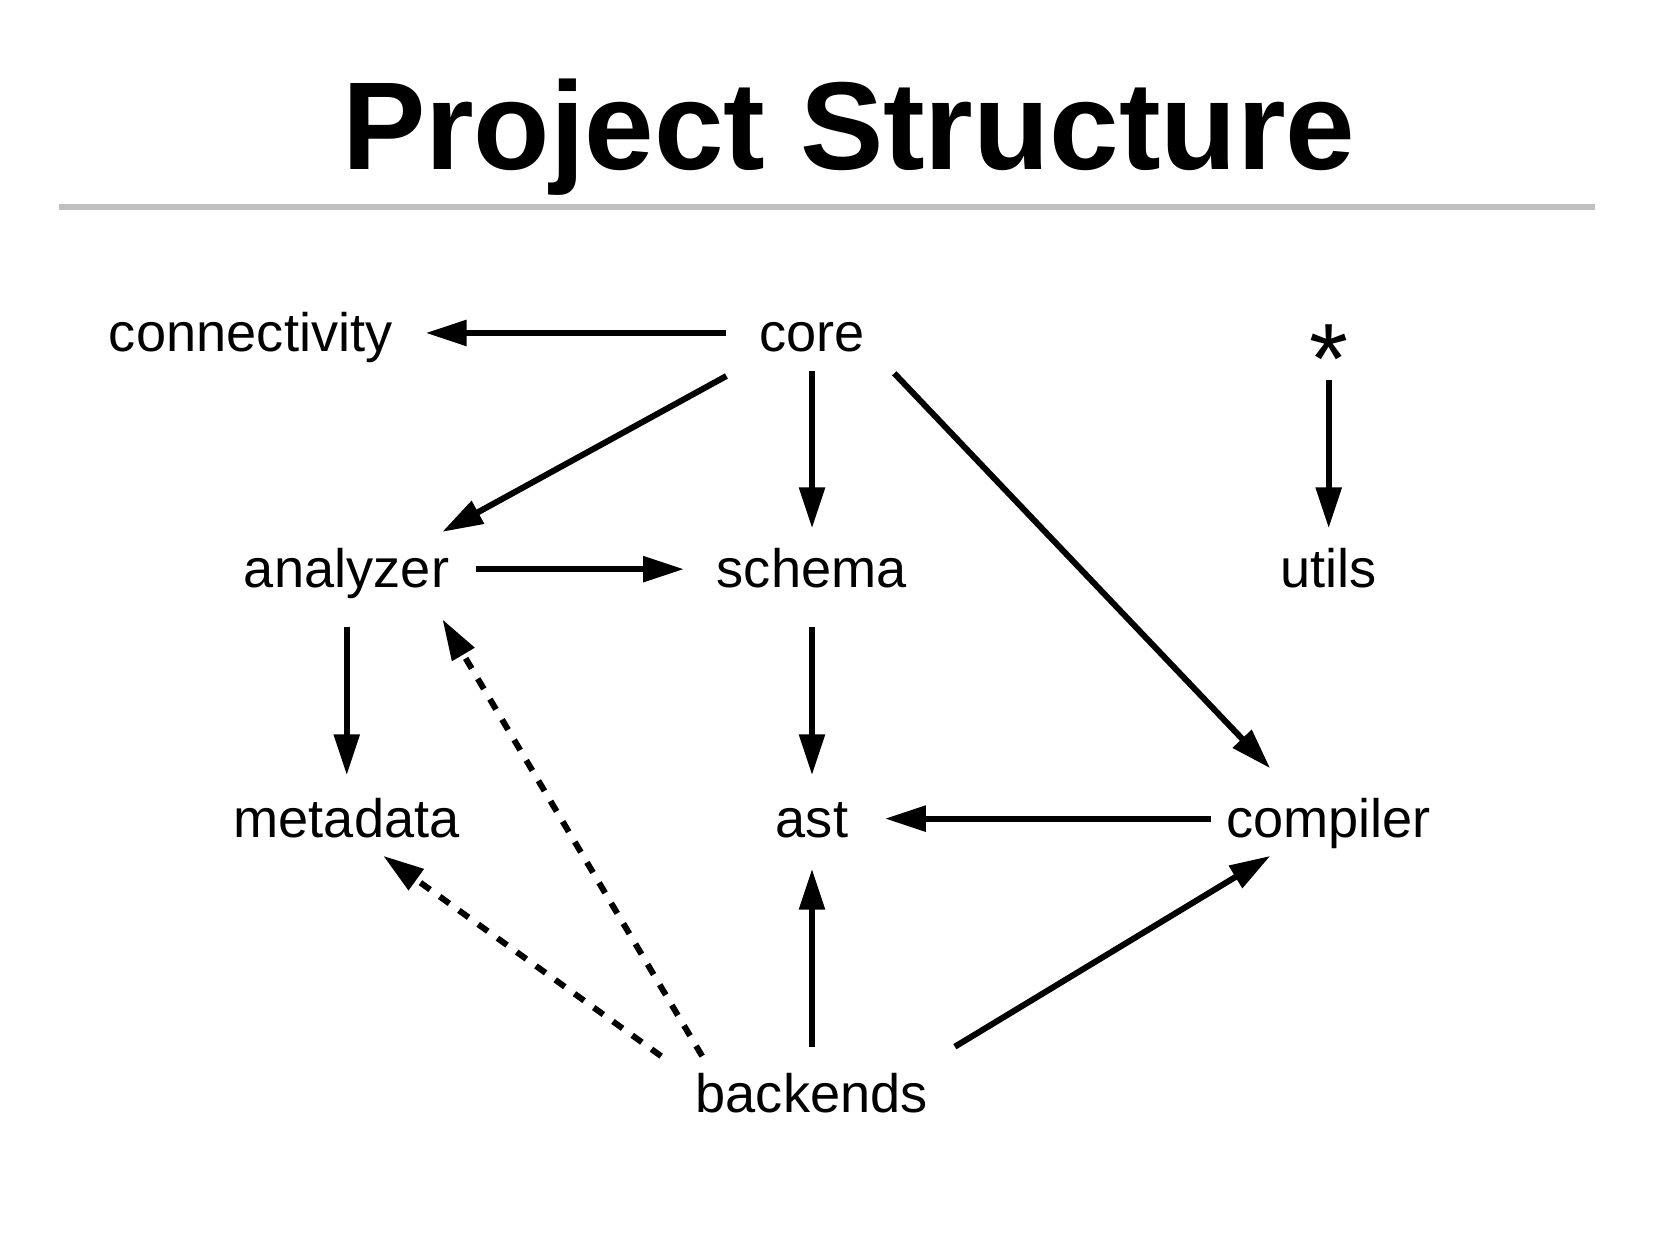

# Project Structure
connectivity
core
*
analyzer
schema
utils
metadata
ast
compiler
backends